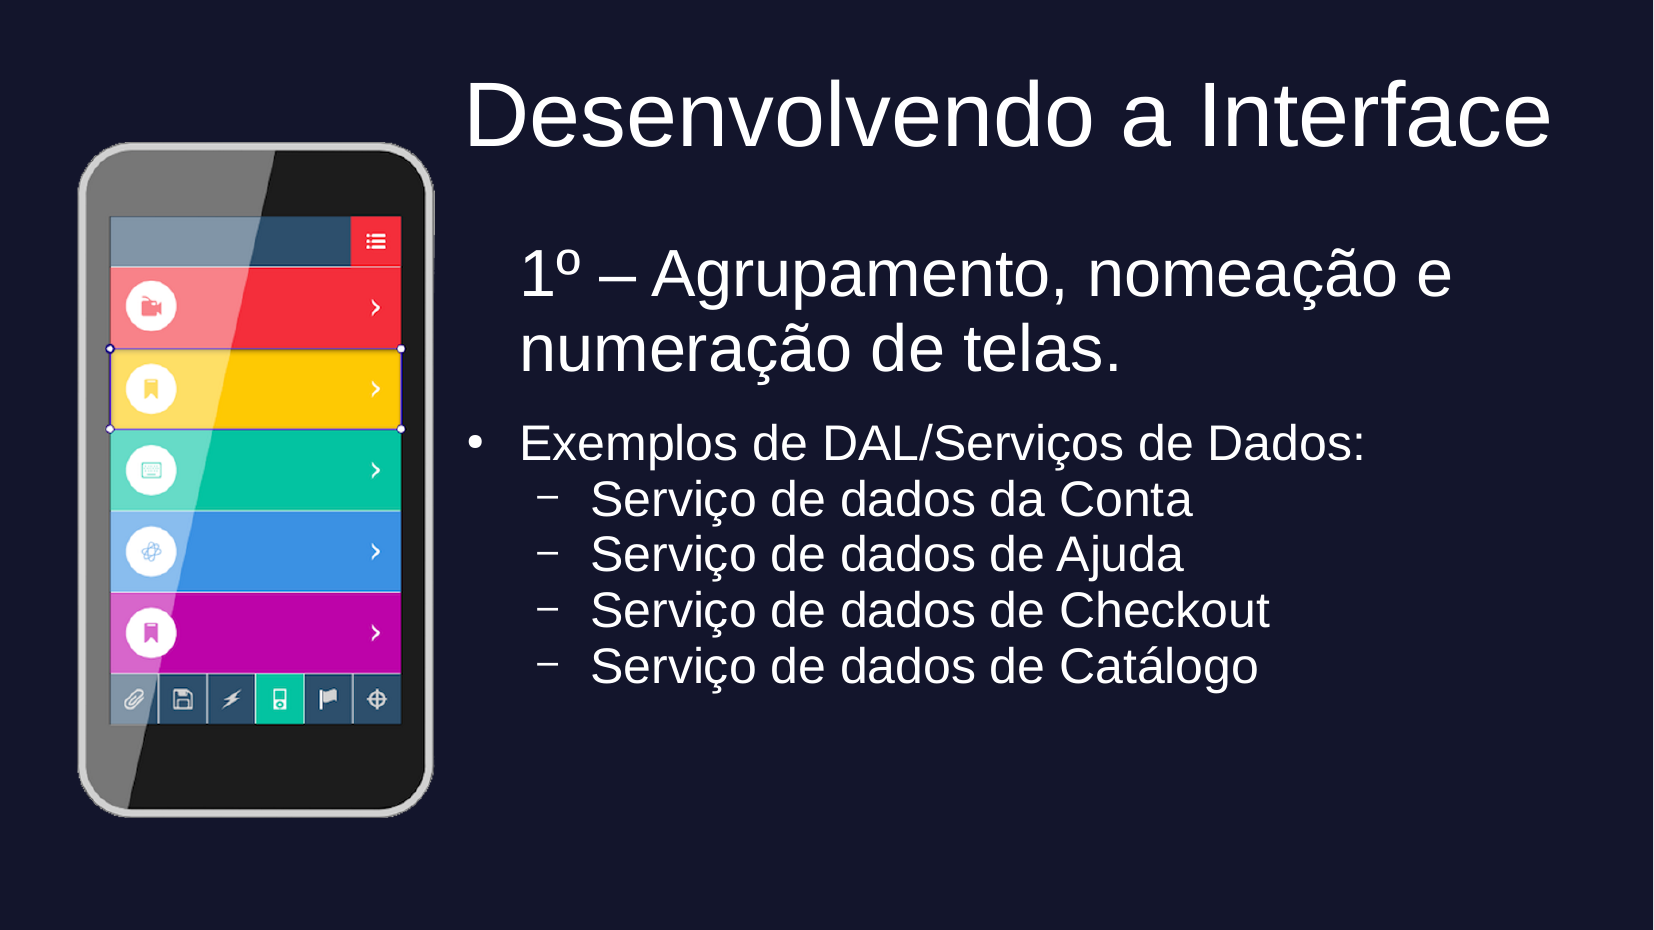

# Desenvolvendo a Interface
1º – Agrupamento, nomeação e numeração de telas.
Exemplos de DAL/Serviços de Dados:
Serviço de dados da Conta
Serviço de dados de Ajuda
Serviço de dados de Checkout
Serviço de dados de Catálogo